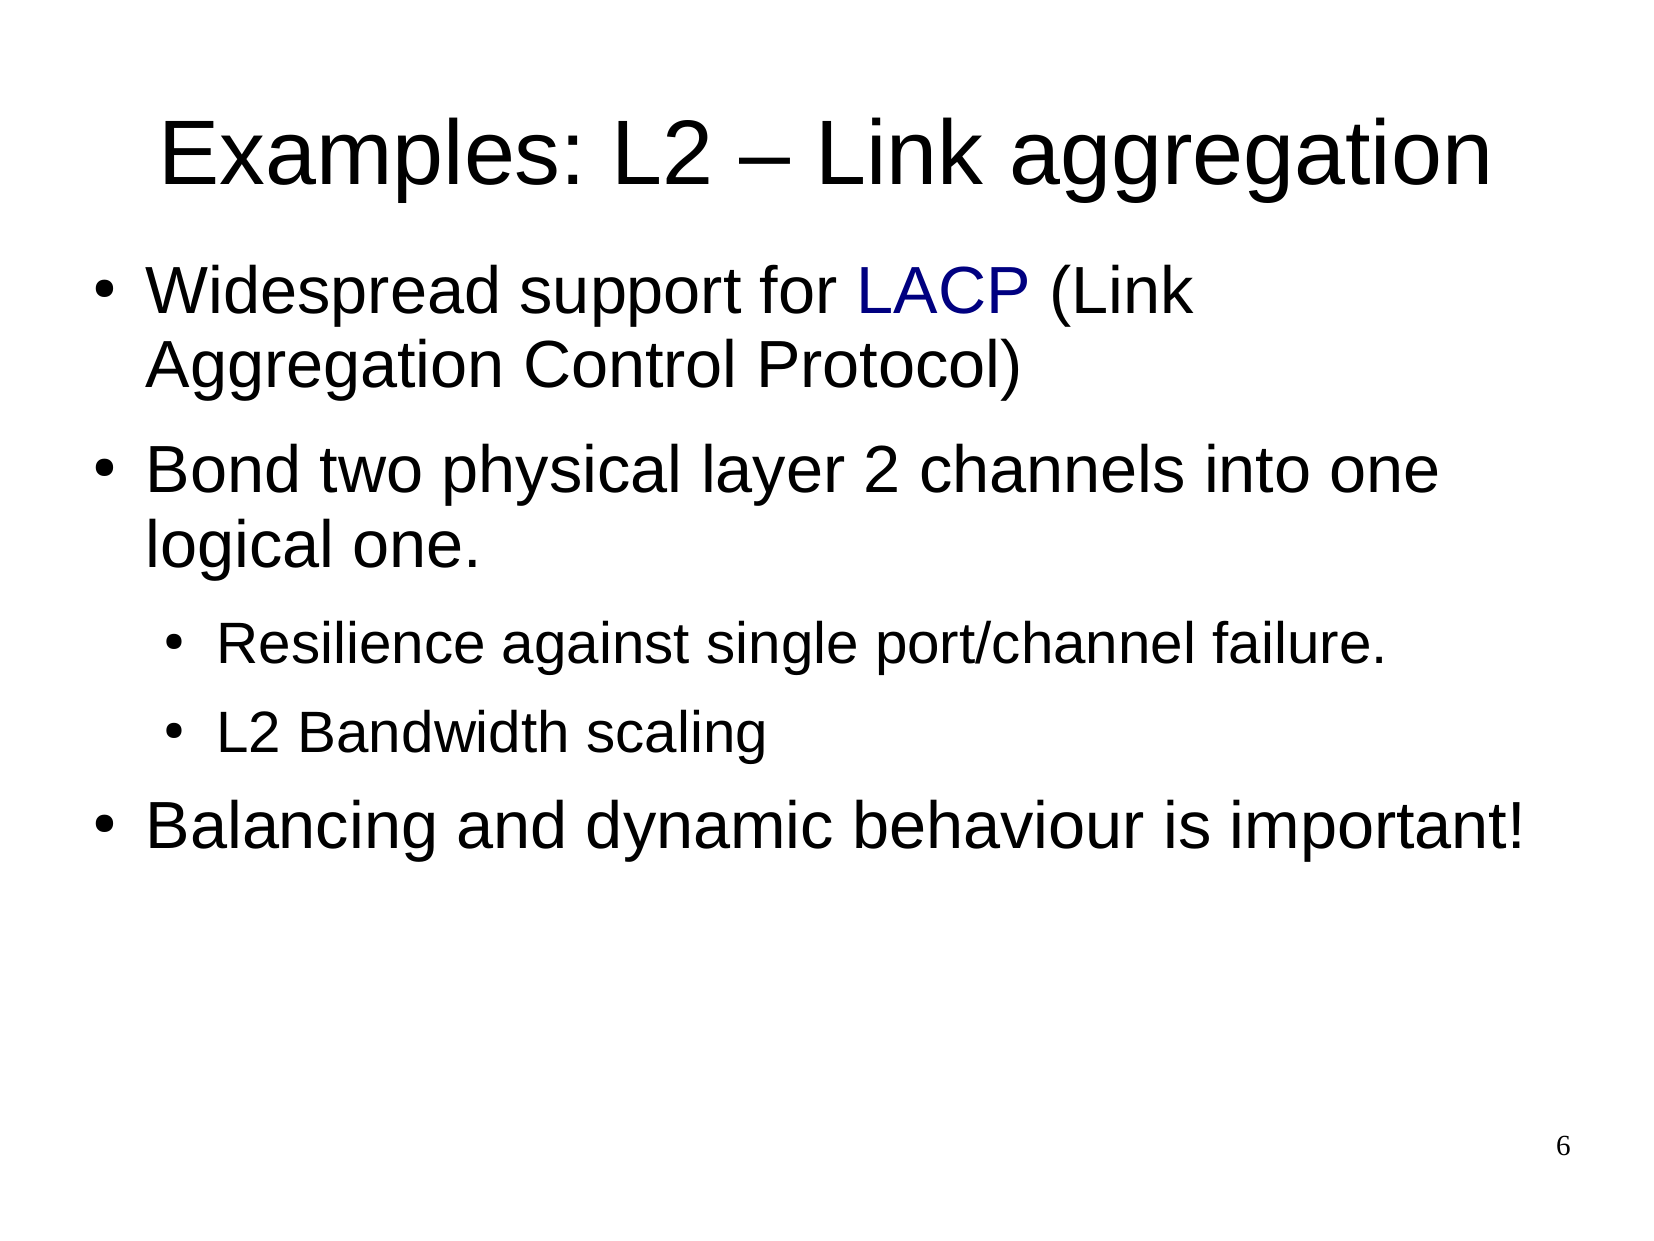

# Examples: L2 – Link aggregation
Widespread support for LACP (Link Aggregation Control Protocol)
Bond two physical layer 2 channels into one logical one.
Resilience against single port/channel failure.
L2 Bandwidth scaling
Balancing and dynamic behaviour is important!
6